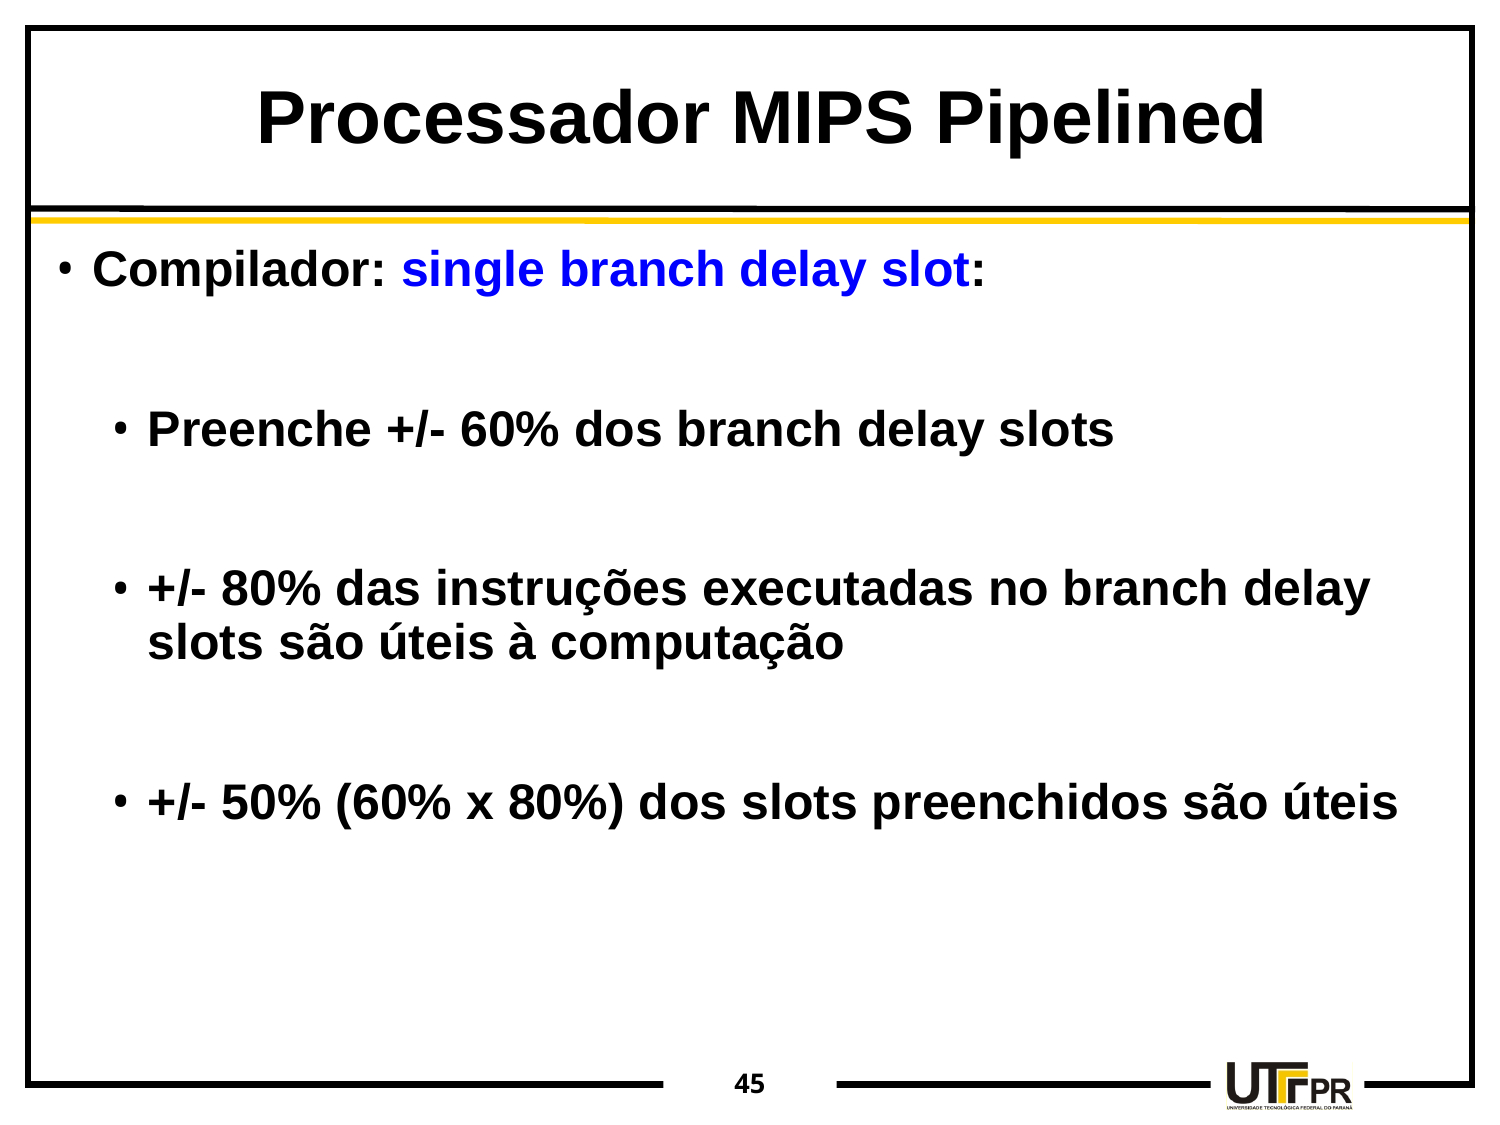

Processador MIPS Pipelined
# Compilador: single branch delay slot:
Preenche +/- 60% dos branch delay slots
+/- 80% das instruções executadas no branch delay slots são úteis à computação
+/- 50% (60% x 80%) dos slots preenchidos são úteis